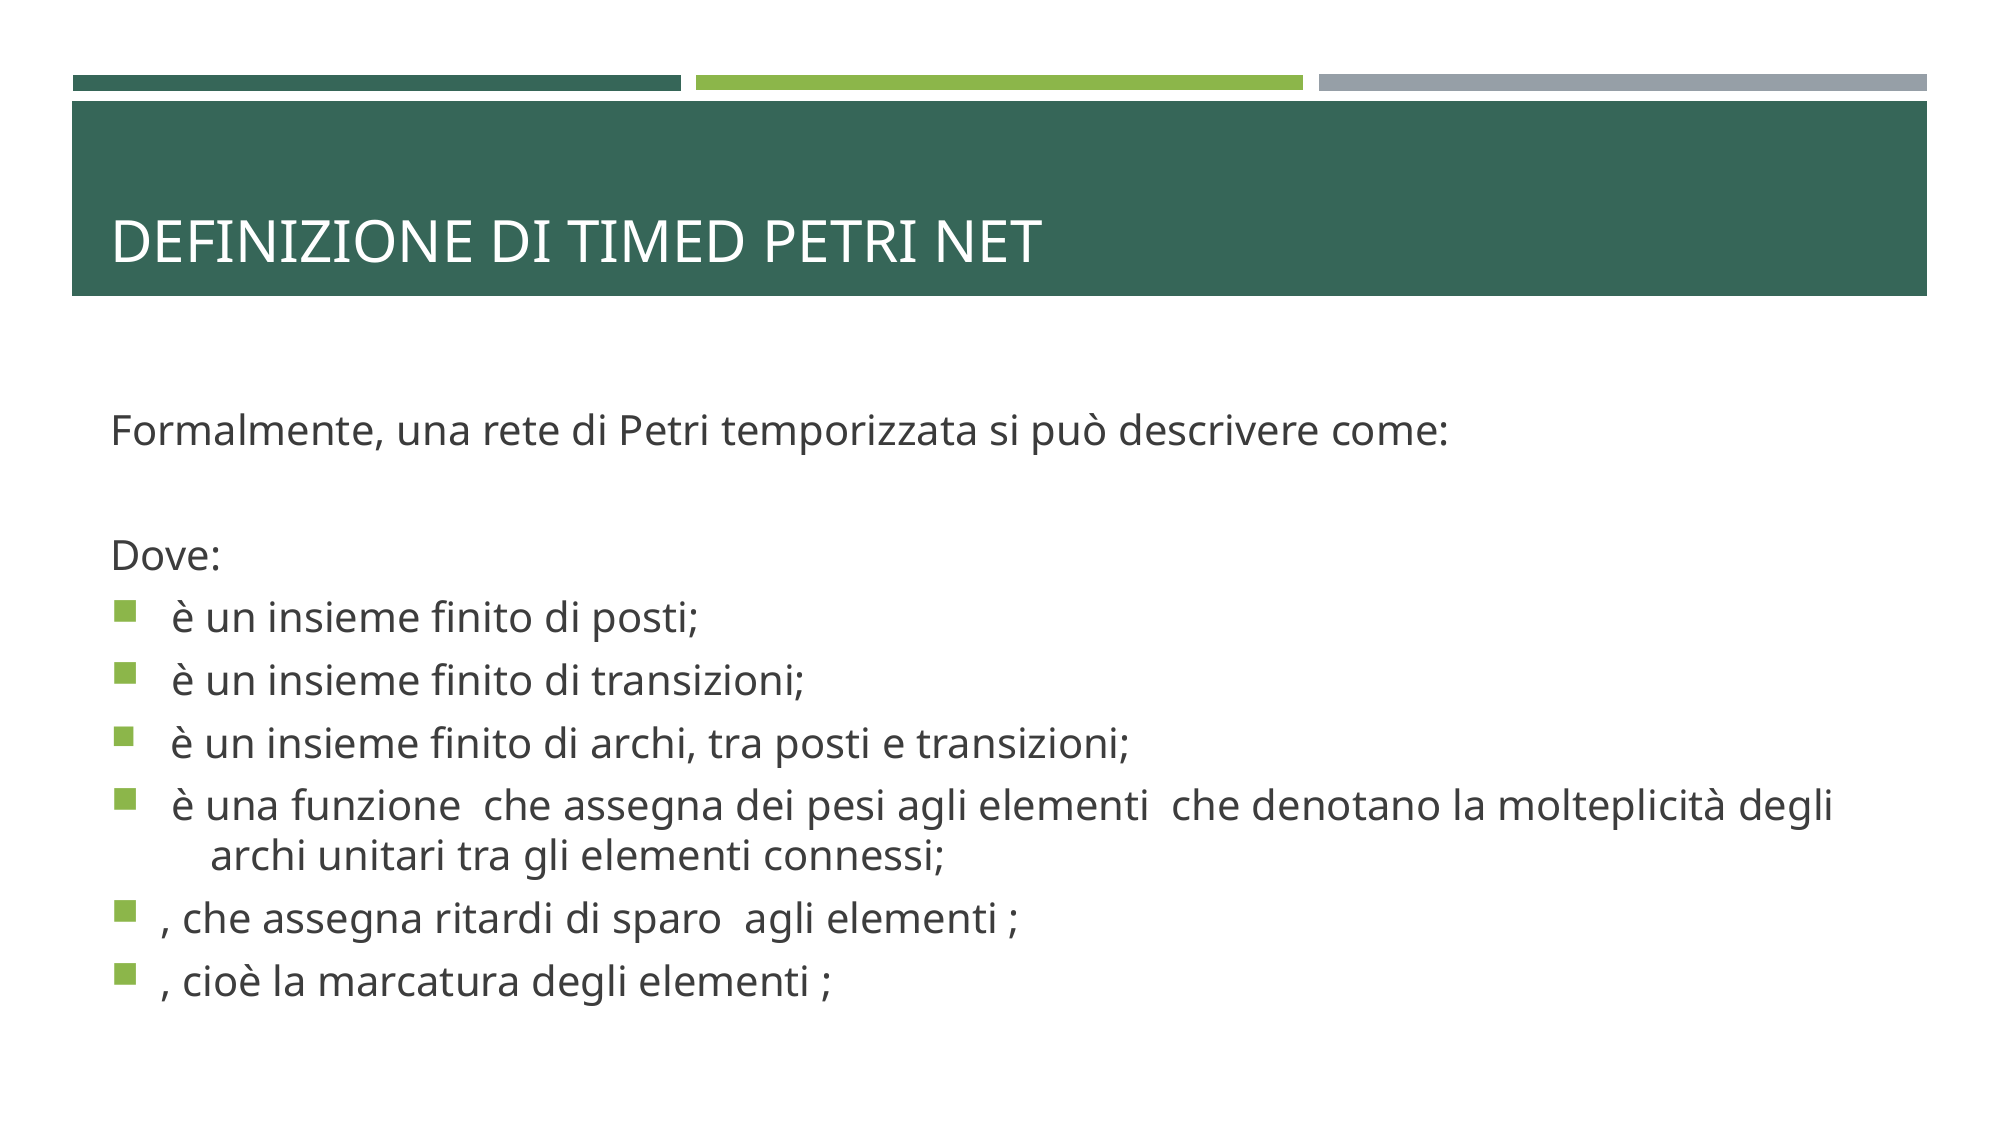

# Definizione di timed petri net
Formalmente, una rete di Petri temporizzata si può descrivere come:
Dove:
 è un insieme finito di posti;
 è un insieme finito di transizioni;
 è un insieme finito di archi, tra posti e transizioni;
 è una funzione che assegna dei pesi agli elementi che denotano la molteplicità degli archi unitari tra gli elementi connessi;
, che assegna ritardi di sparo agli elementi ;
, cioè la marcatura degli elementi ;